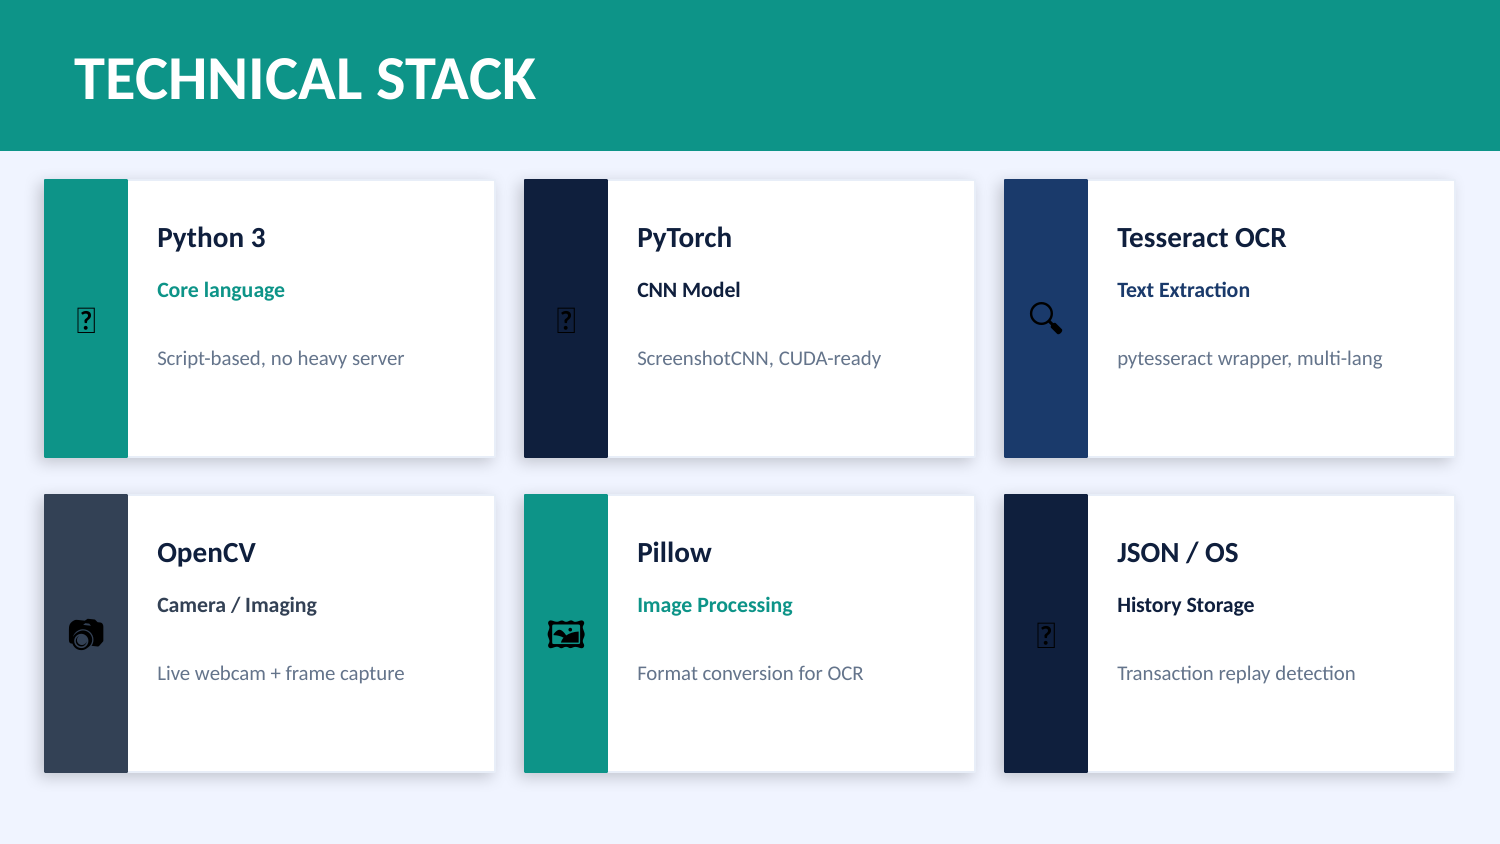

TECHNICAL STACK
Python 3
PyTorch
Tesseract OCR
🐍
🔥
🔍
Core language
CNN Model
Text Extraction
Script-based, no heavy server
ScreenshotCNN, CUDA-ready
pytesseract wrapper, multi-lang
OpenCV
Pillow
JSON / OS
📷
🖼️
💾
Camera / Imaging
Image Processing
History Storage
Live webcam + frame capture
Format conversion for OCR
Transaction replay detection